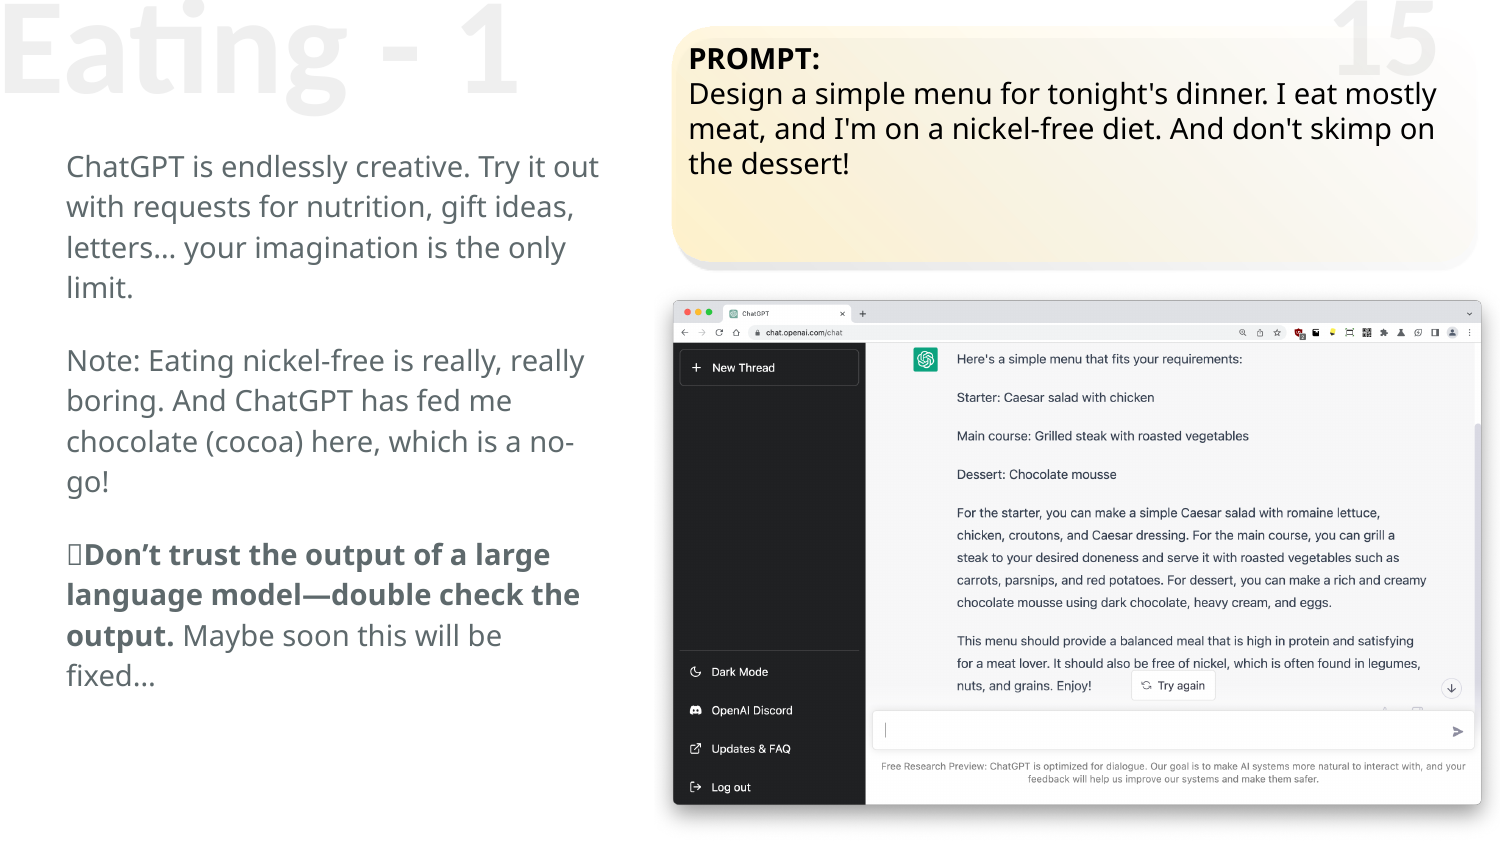

# Eating - 1
Design a simple menu for tonight's dinner. I eat mostly meat, and I'm on a nickel-free diet. And don't skimp on the dessert!
ChatGPT is endlessly creative. Try it out with requests for nutrition, gift ideas, letters… your imagination is the only limit.
Note: Eating nickel-free is really, really boring. And ChatGPT has fed me chocolate (cocoa) here, which is a no-go!
💡Don’t trust the output of a large language model—double check the output. Maybe soon this will be fixed…